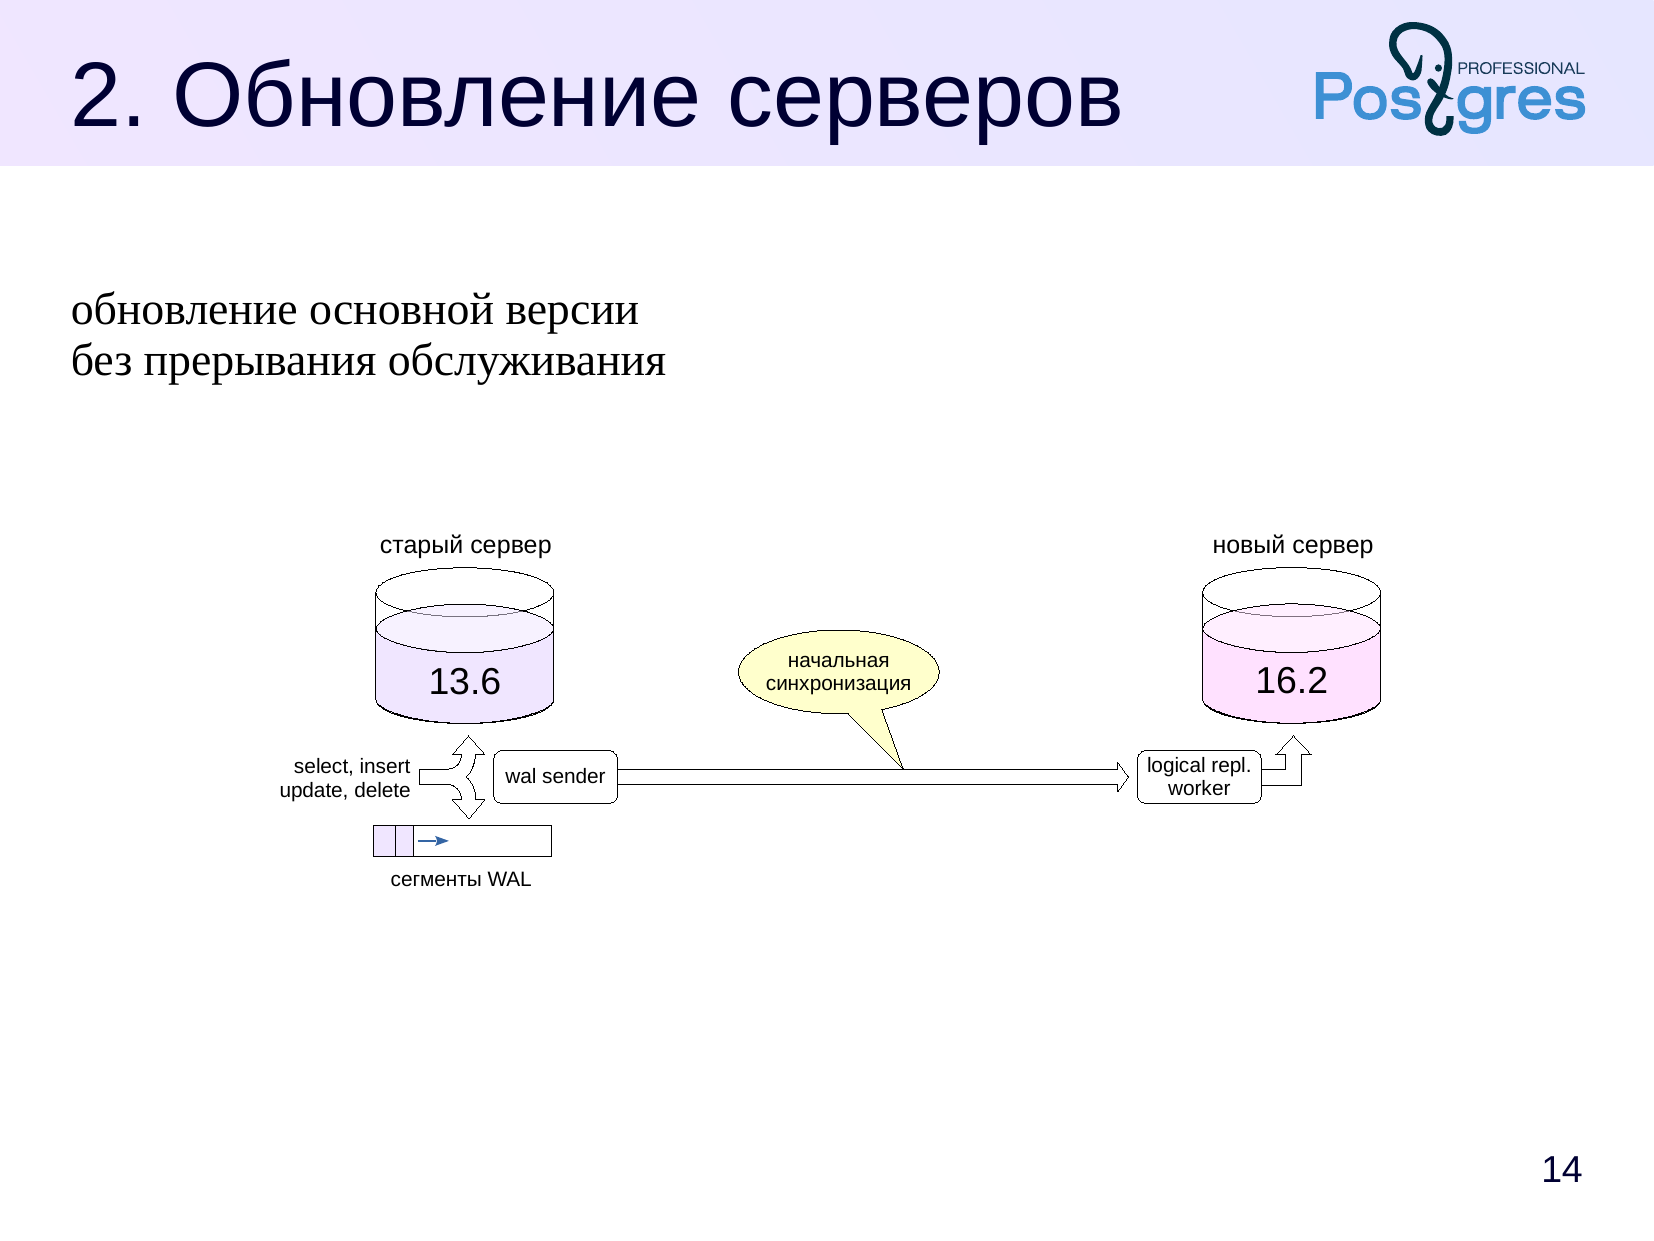

# 2. Обновление серверов
обновление основной версии
без прерывания обслуживания
старый сервер
новый сервер
начальная
синхронизация
16.2
13.6
select, insert
update, delete
wal sender
logical repl.
worker
сегменты WAL